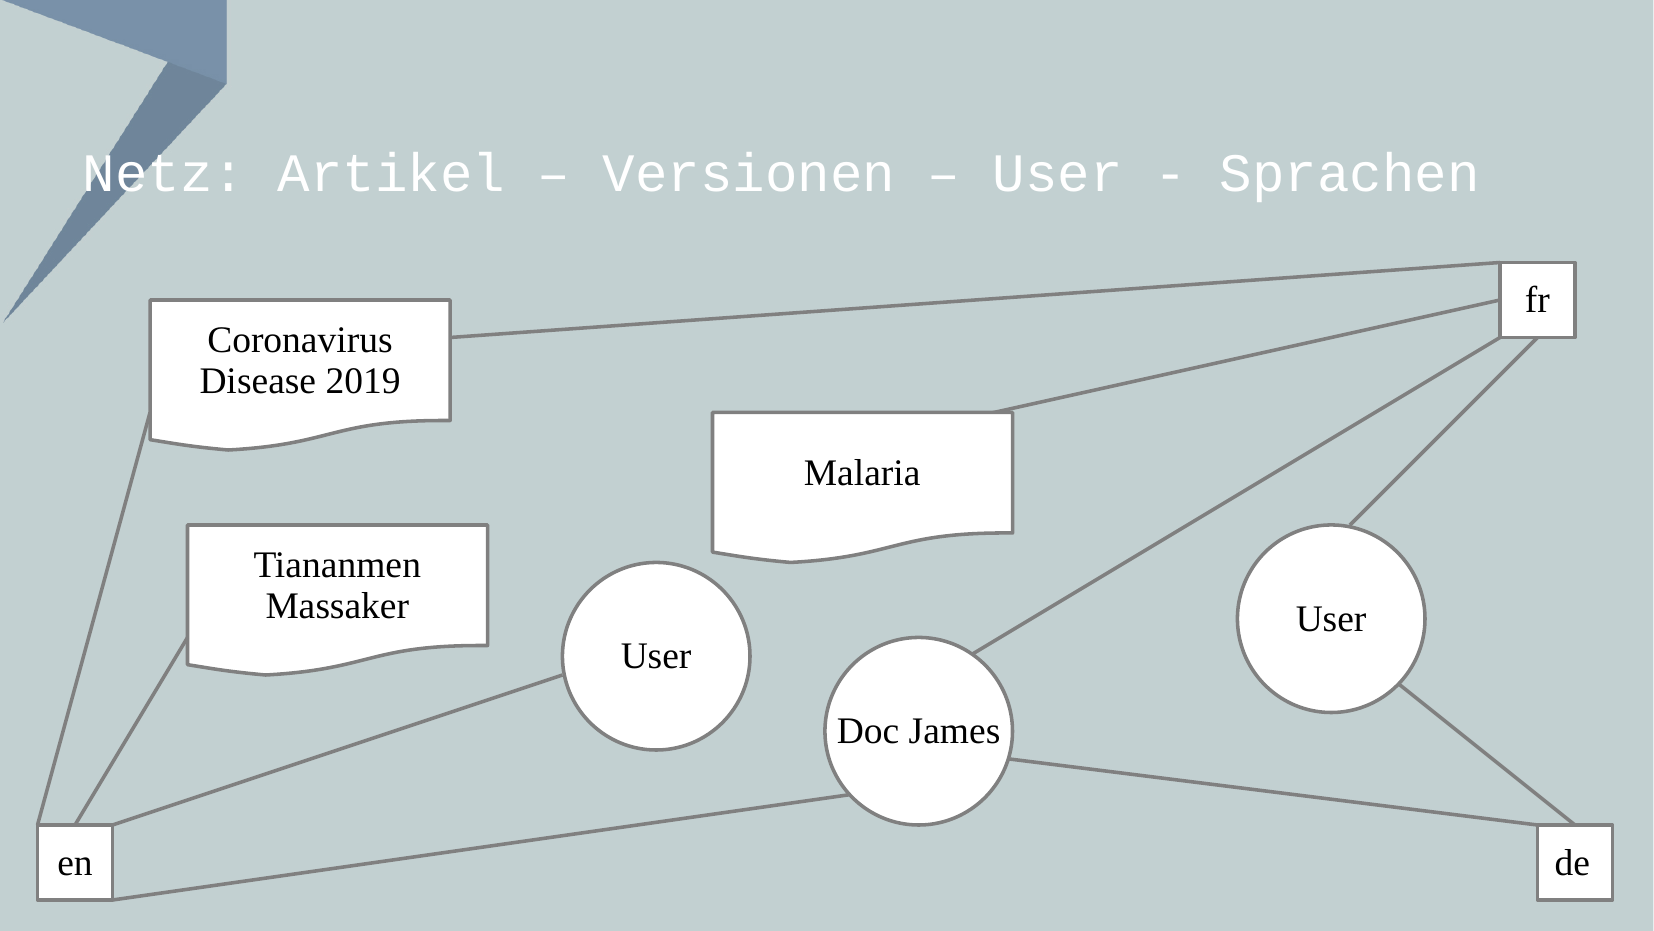

# Netz: Artikel – Versionen – User - Sprachen
fr
Coronavirus
Disease 2019
Malaria
User
Tiananmen
Massaker
User
Doc James
en
de